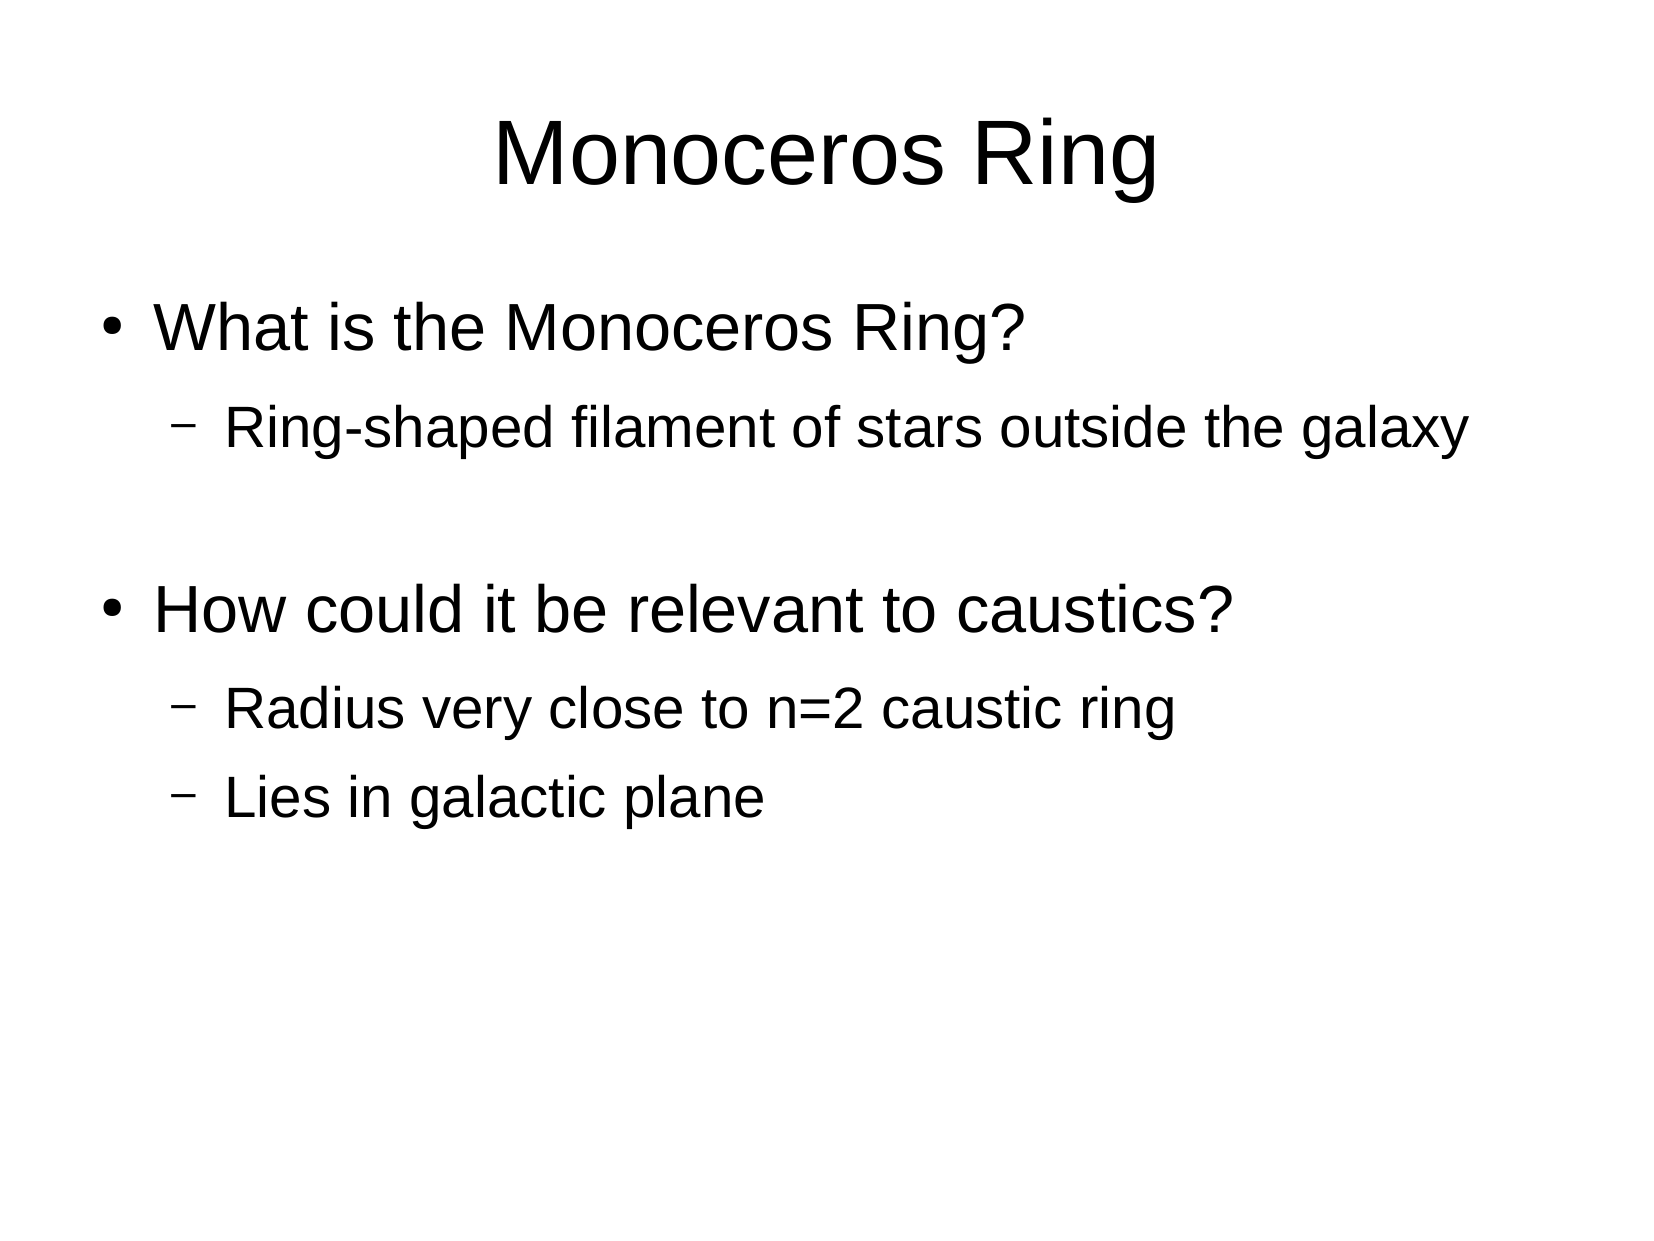

# Monoceros Ring
What is the Monoceros Ring?
Ring-shaped filament of stars outside the galaxy
How could it be relevant to caustics?
Radius very close to n=2 caustic ring
Lies in galactic plane